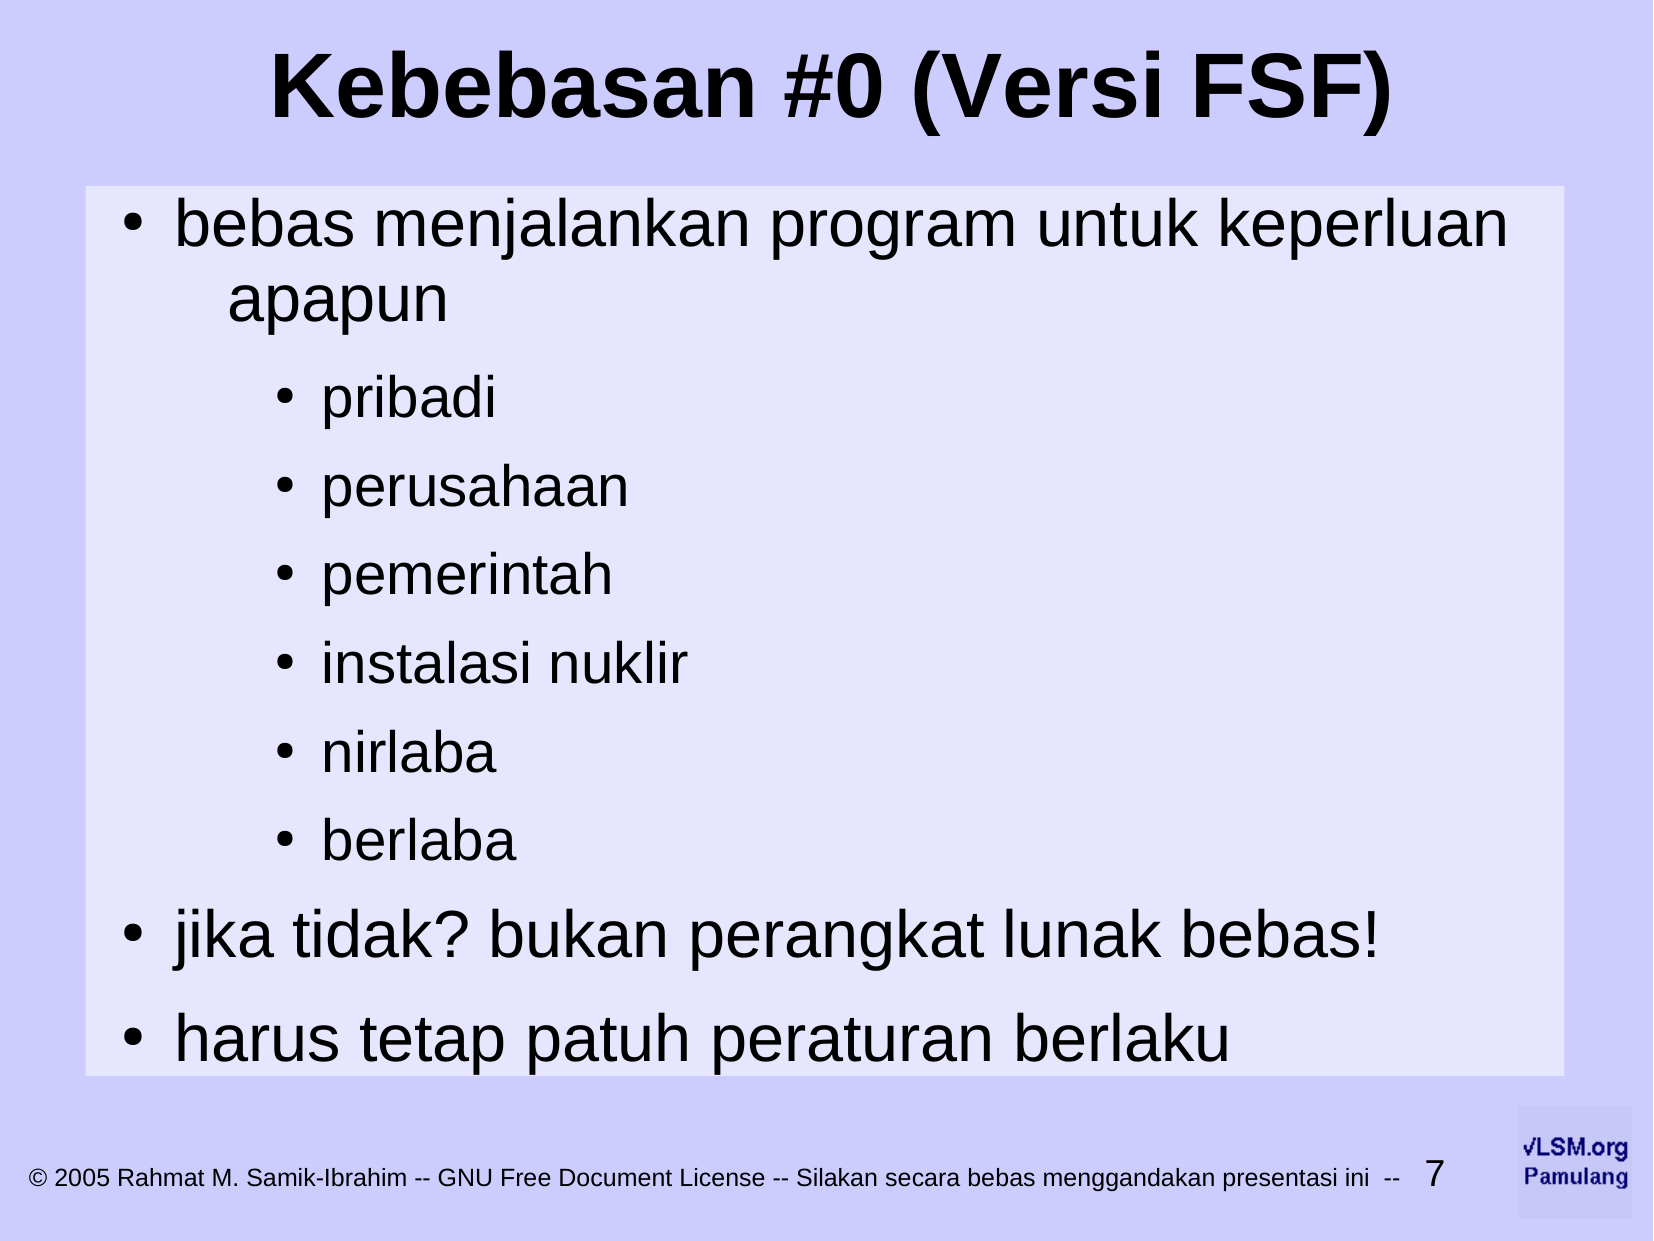

# Kebebasan #0 (Versi FSF)
bebas menjalankan program untuk keperluan apapun
pribadi
perusahaan
pemerintah
instalasi nuklir
nirlaba
berlaba
jika tidak? bukan perangkat lunak bebas!
harus tetap patuh peraturan berlaku